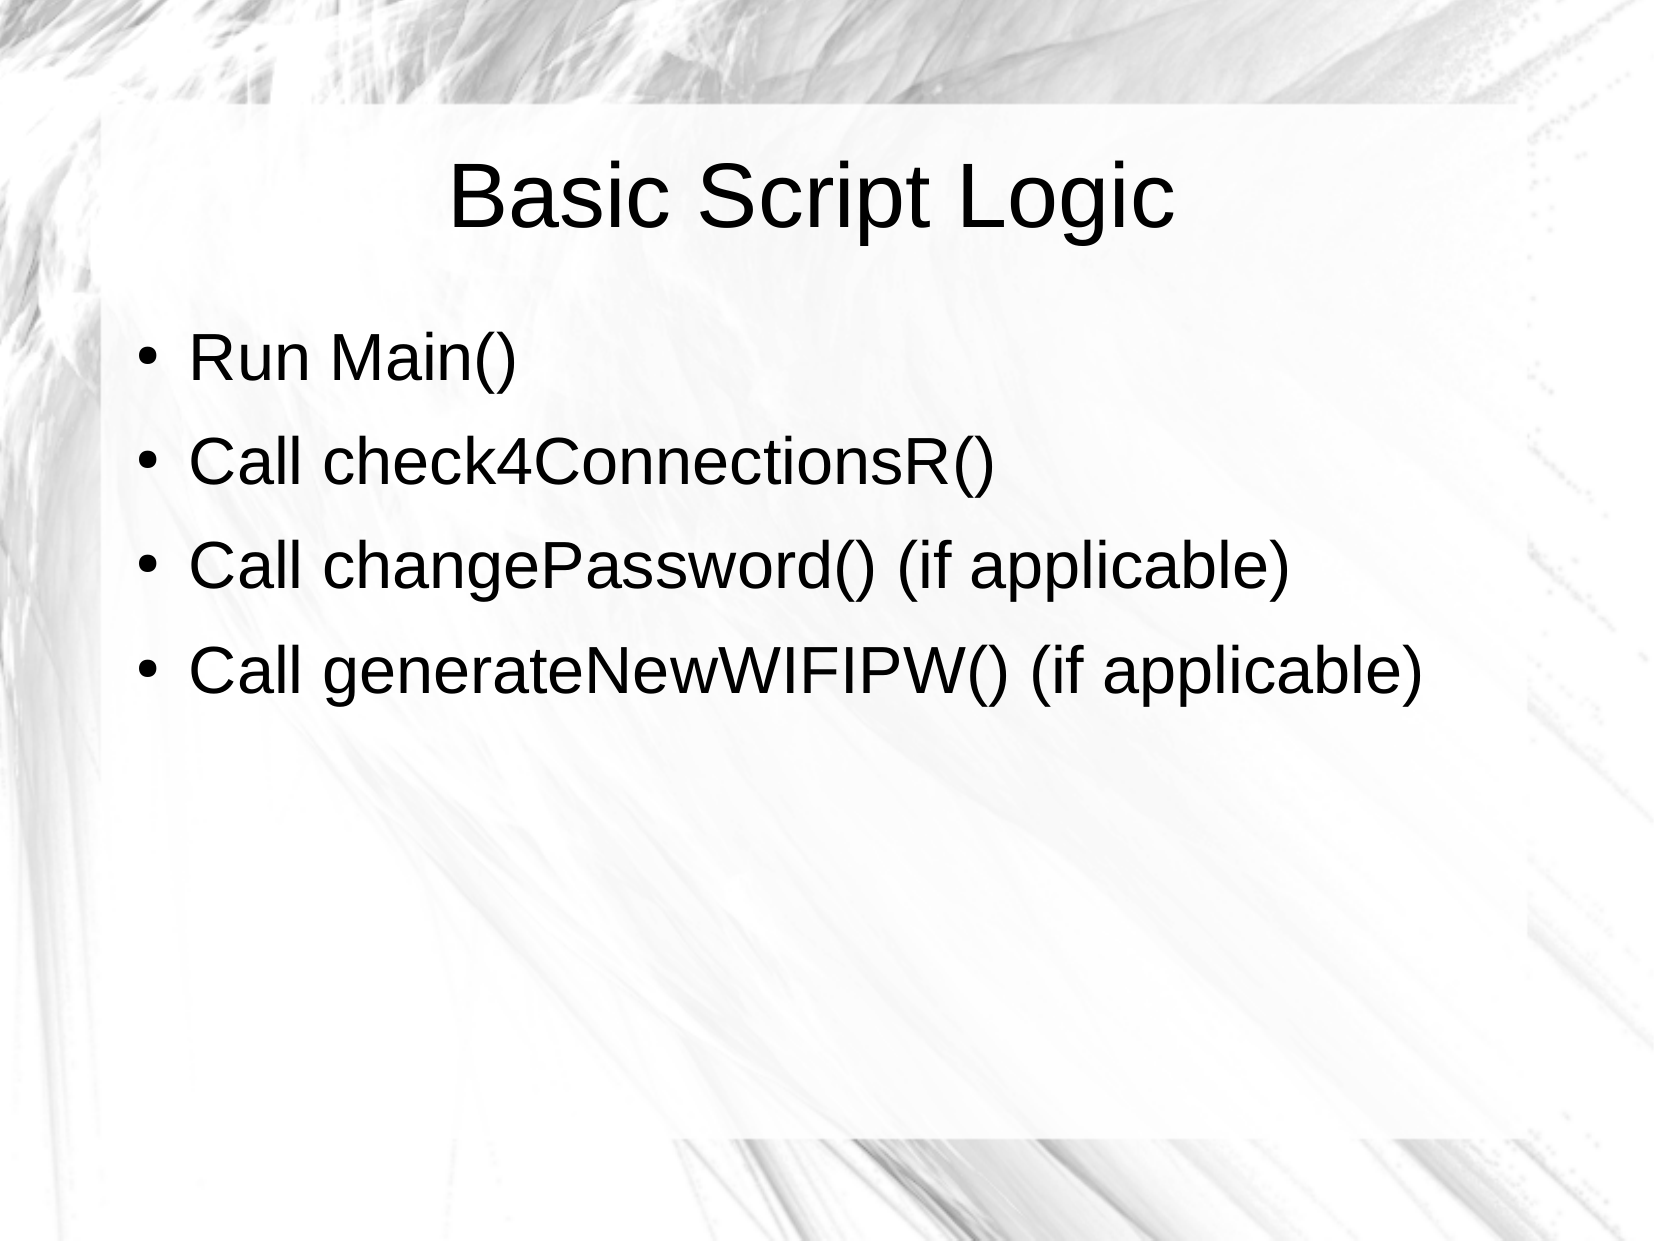

# Basic Script Logic
Run Main()
Call check4ConnectionsR()
Call changePassword() (if applicable)
Call generateNewWIFIPW() (if applicable)